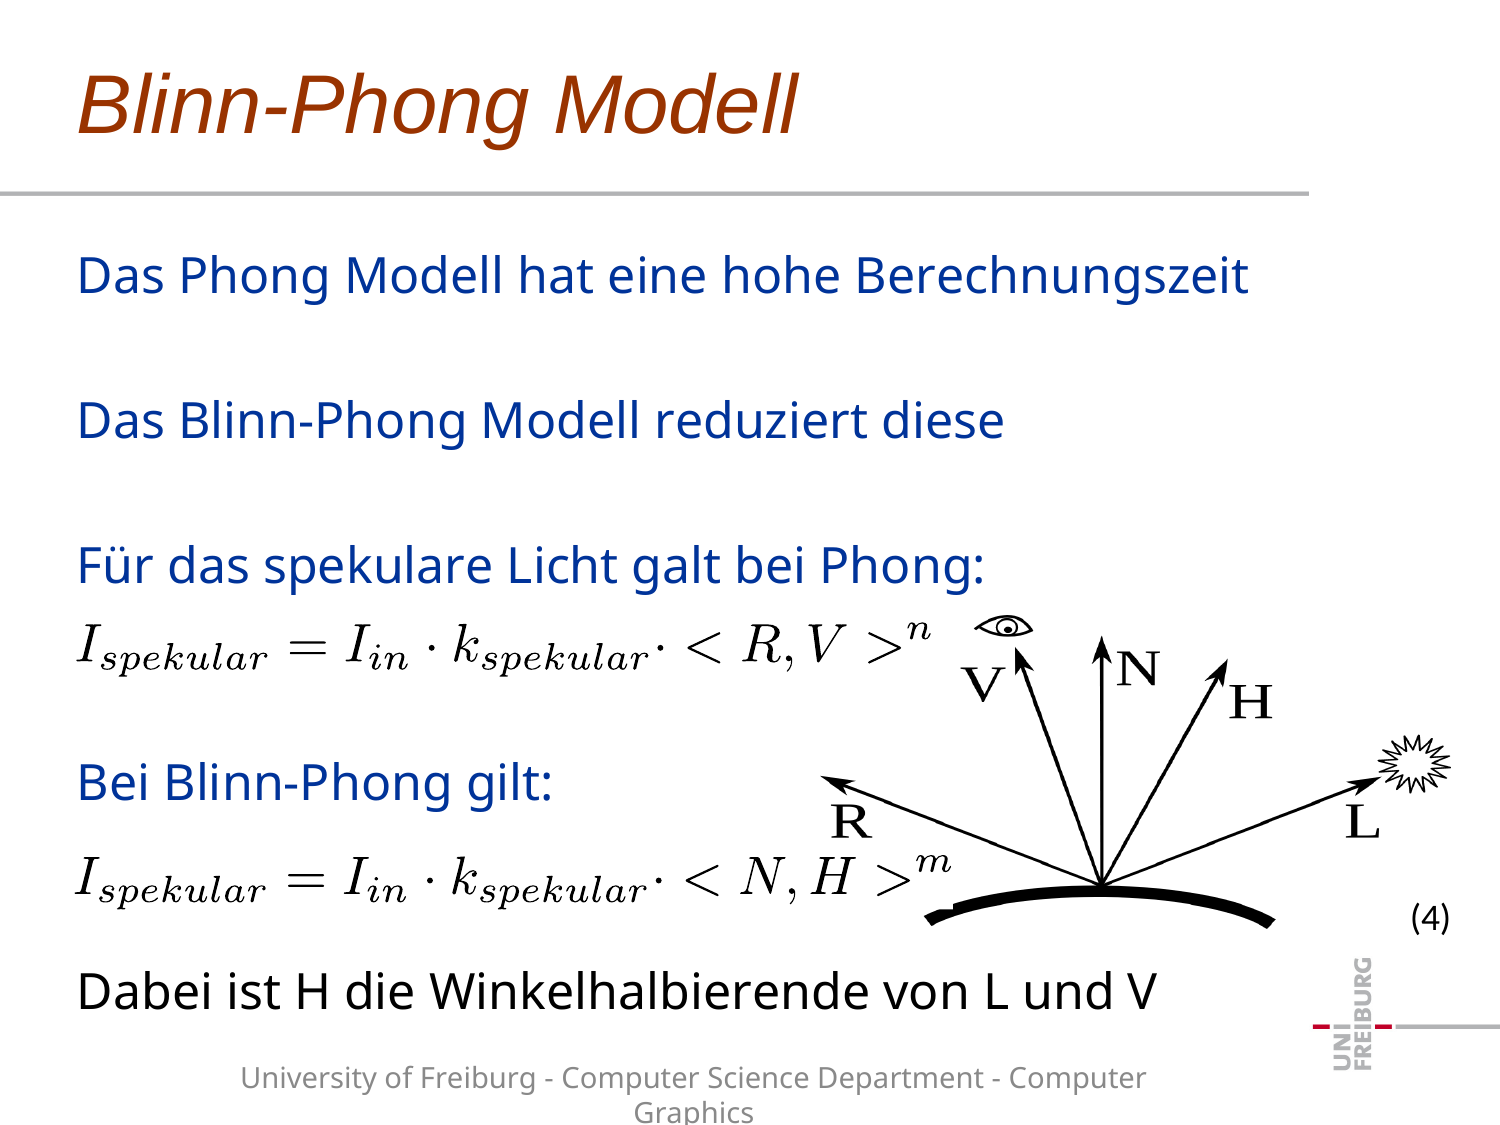

# Blinn-Phong Modell
Das Phong Modell hat eine hohe Berechnungszeit
Das Blinn-Phong Modell reduziert diese
Für das spekulare Licht galt bei Phong:
Bei Blinn-Phong gilt:
Dabei ist H die Winkelhalbierende von L und V
(4)
18